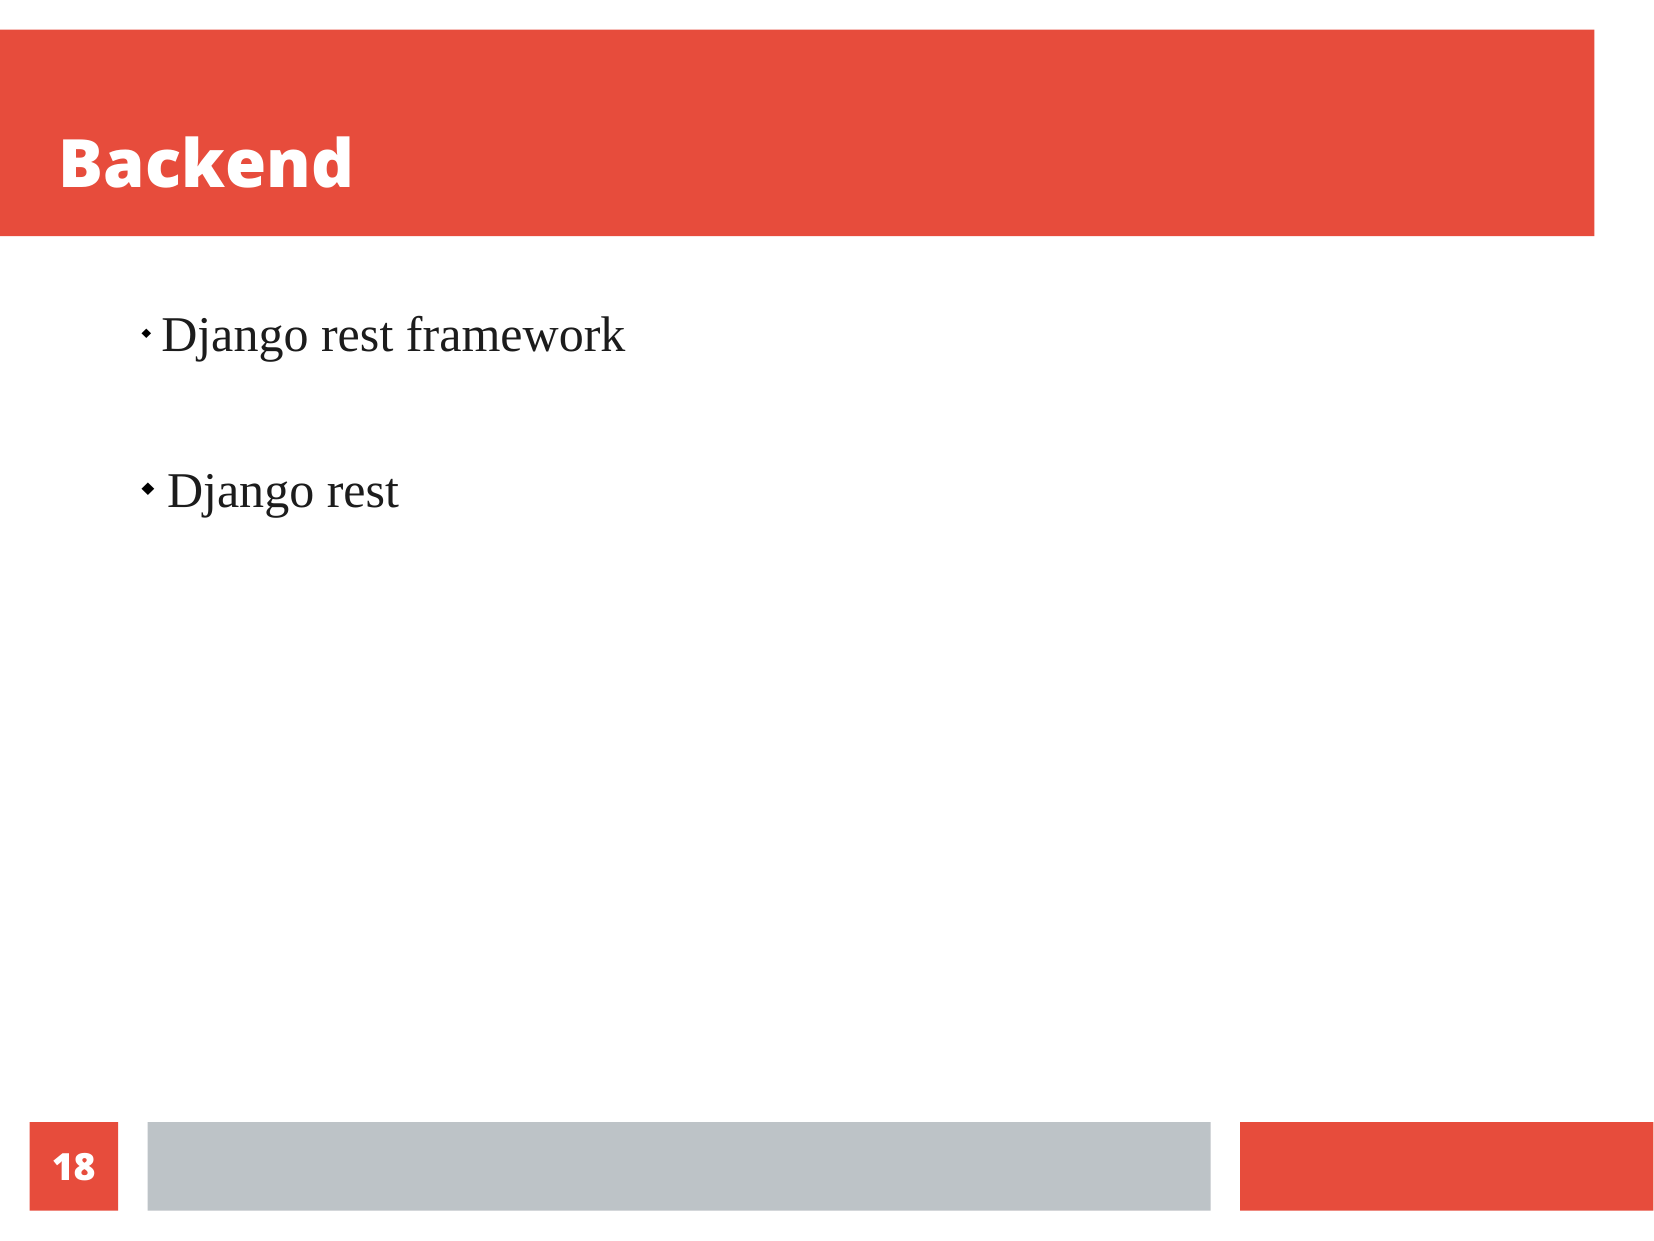

# Backend
 Django rest framework
 Django rest
18